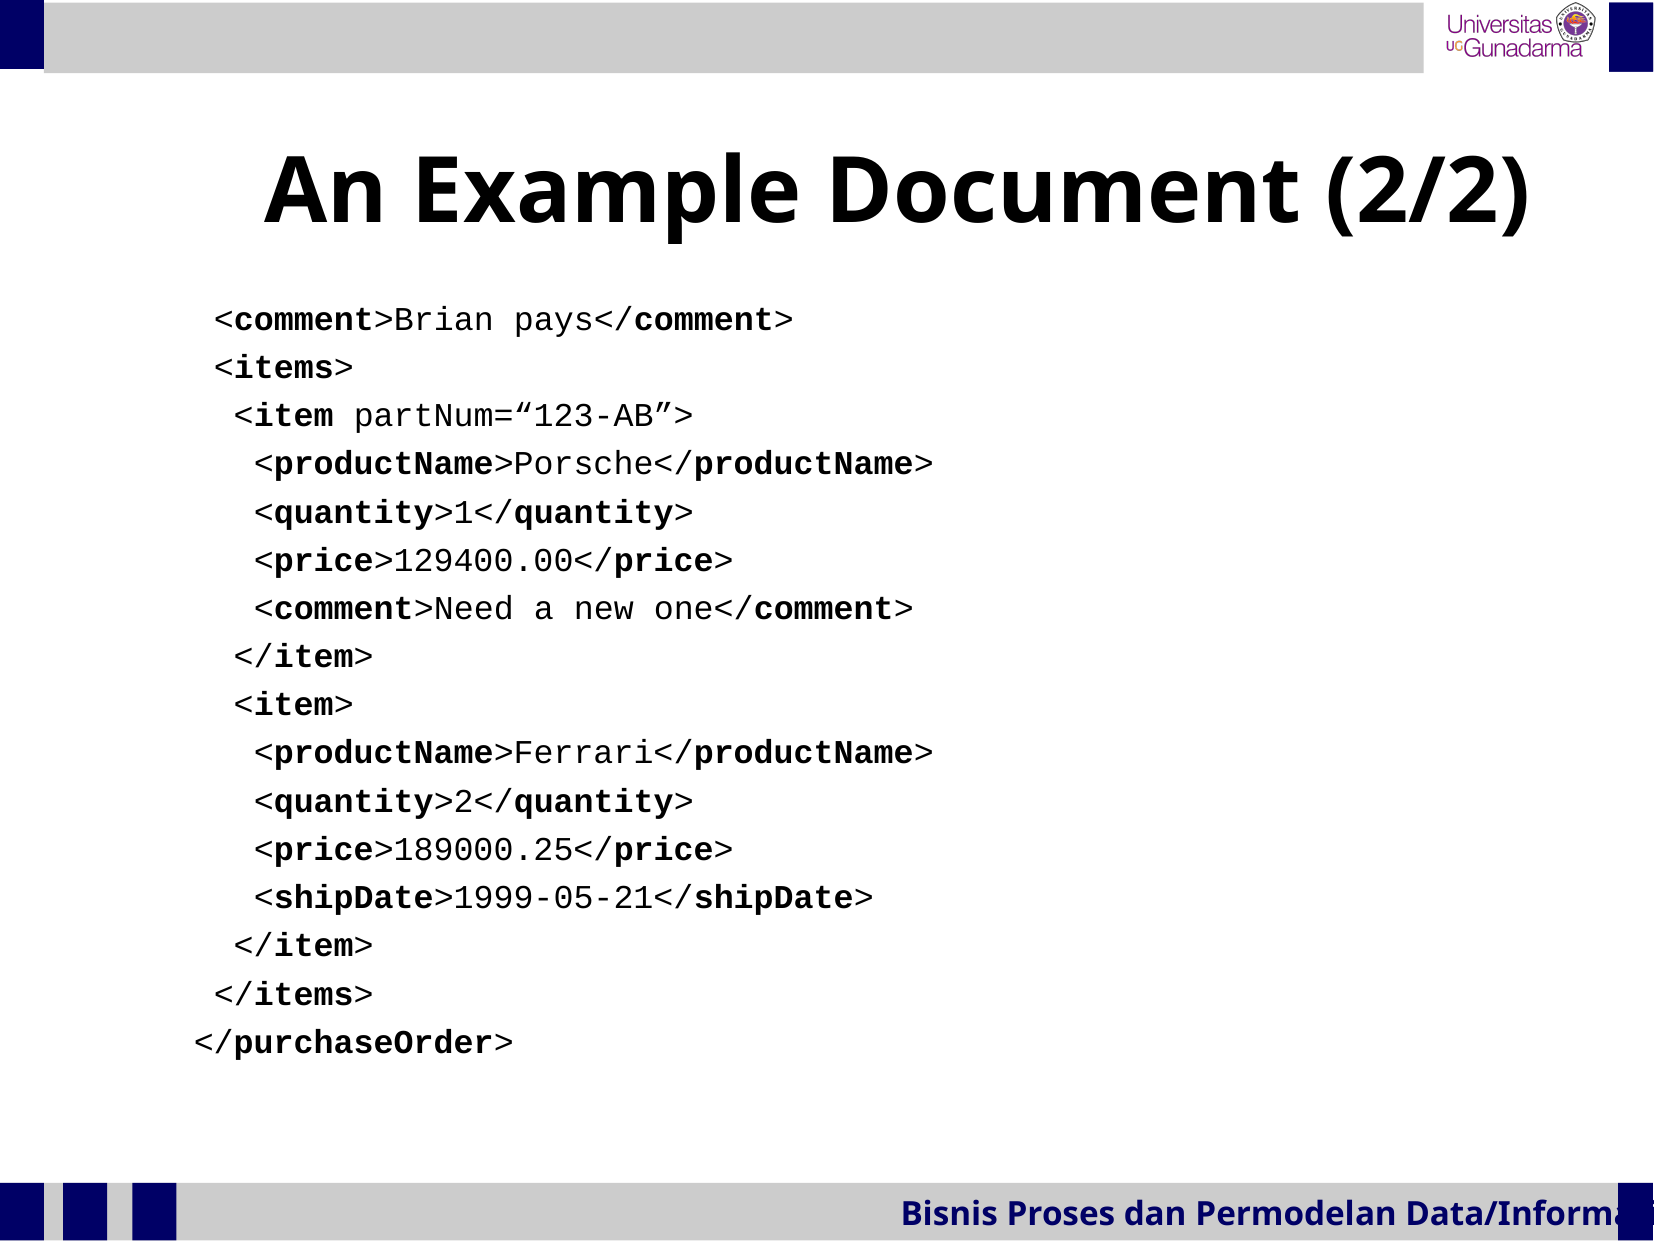

# An Example Document (2/2)
 <comment>Brian pays</comment>
 <items>
 <item partNum=“123-AB”>
 <productName>Porsche</productName>
 <quantity>1</quantity>
 <price>129400.00</price>
 <comment>Need a new one</comment>
 </item>
 <item>
 <productName>Ferrari</productName>
 <quantity>2</quantity>
 <price>189000.25</price>
 <shipDate>1999-05-21</shipDate>
 </item>
 </items>
</purchaseOrder>